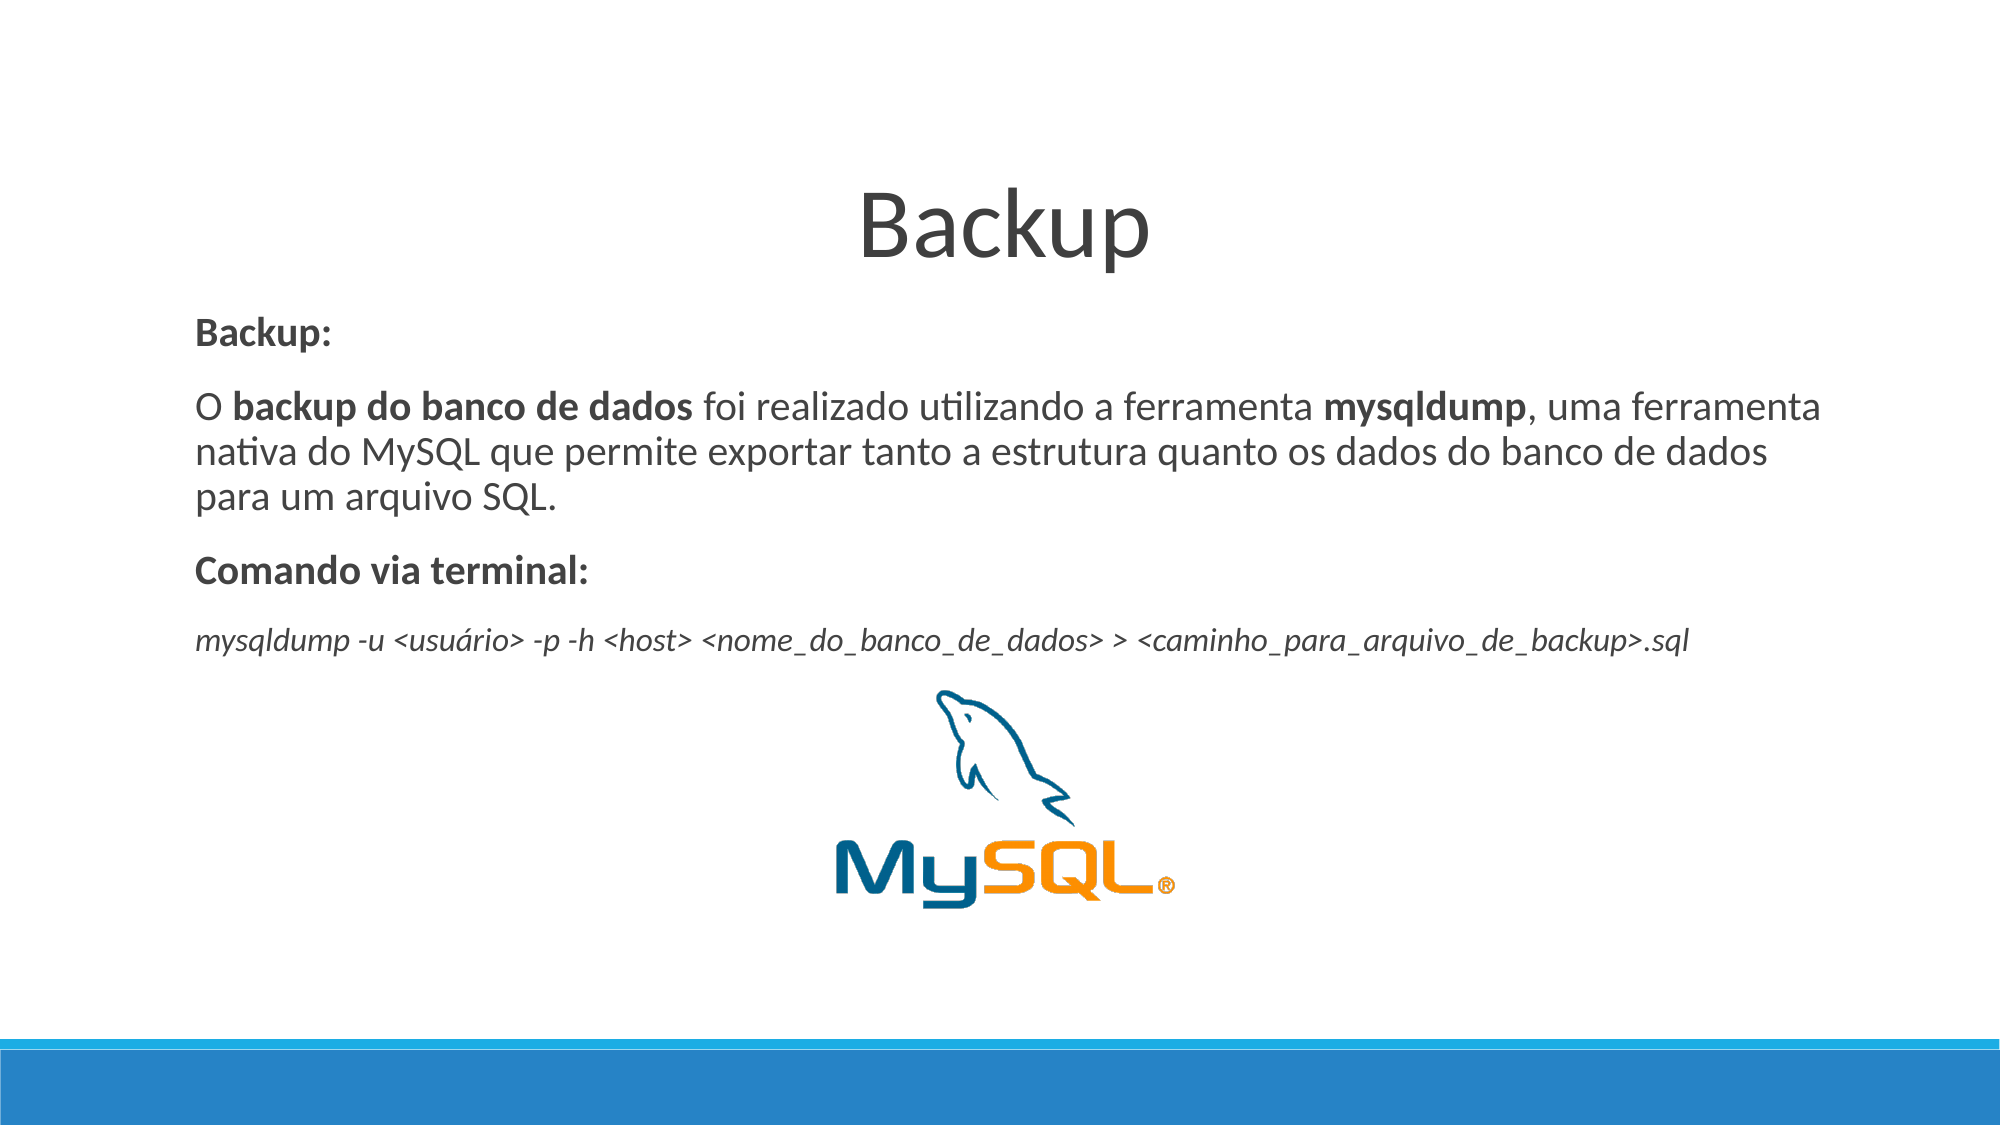

Backup
Backup:
O backup do banco de dados foi realizado utilizando a ferramenta mysqldump, uma ferramenta nativa do MySQL que permite exportar tanto a estrutura quanto os dados do banco de dados para um arquivo SQL.
Comando via terminal:
mysqldump -u <usuário> -p -h <host> <nome_do_banco_de_dados> > <caminho_para_arquivo_de_backup>.sql